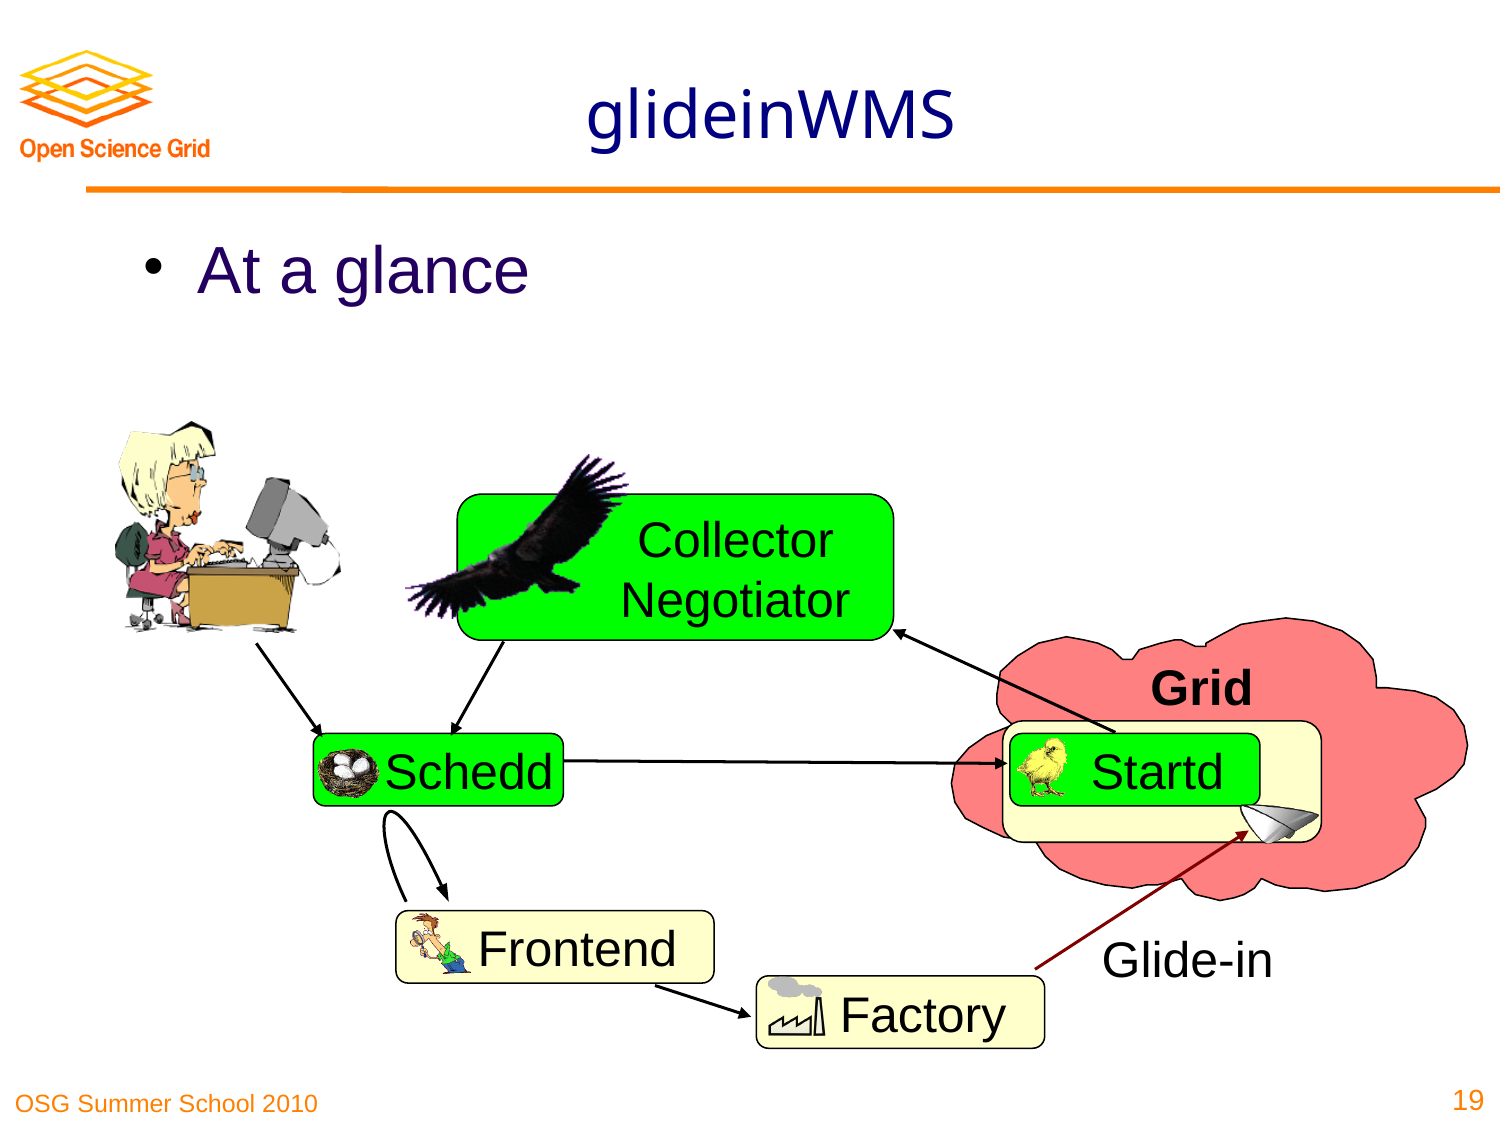

# glideinWMS
At a glance
Collector
Negotiator
Grid
Schedd
Startd
Frontend
Glide-in
Factory
19